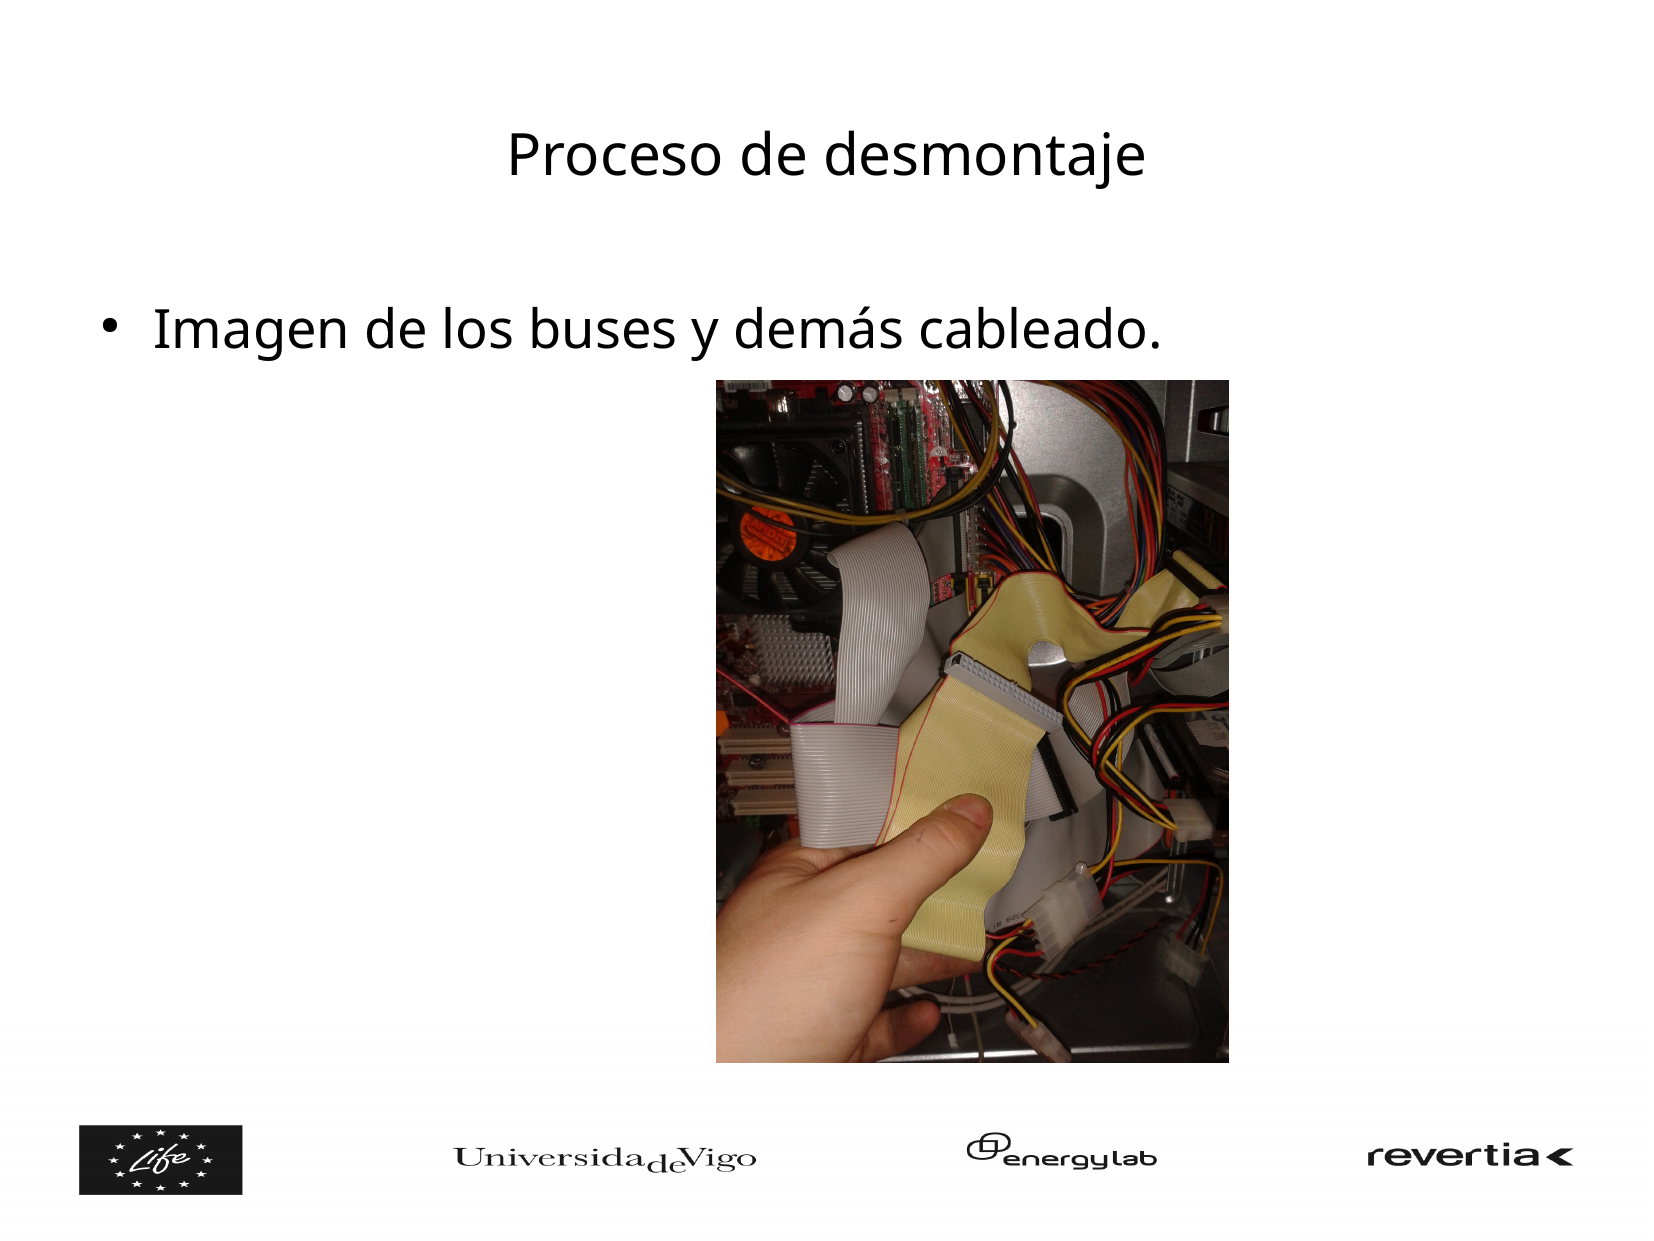

# Proceso de desmontaje
Imagen de los buses y demás cableado.